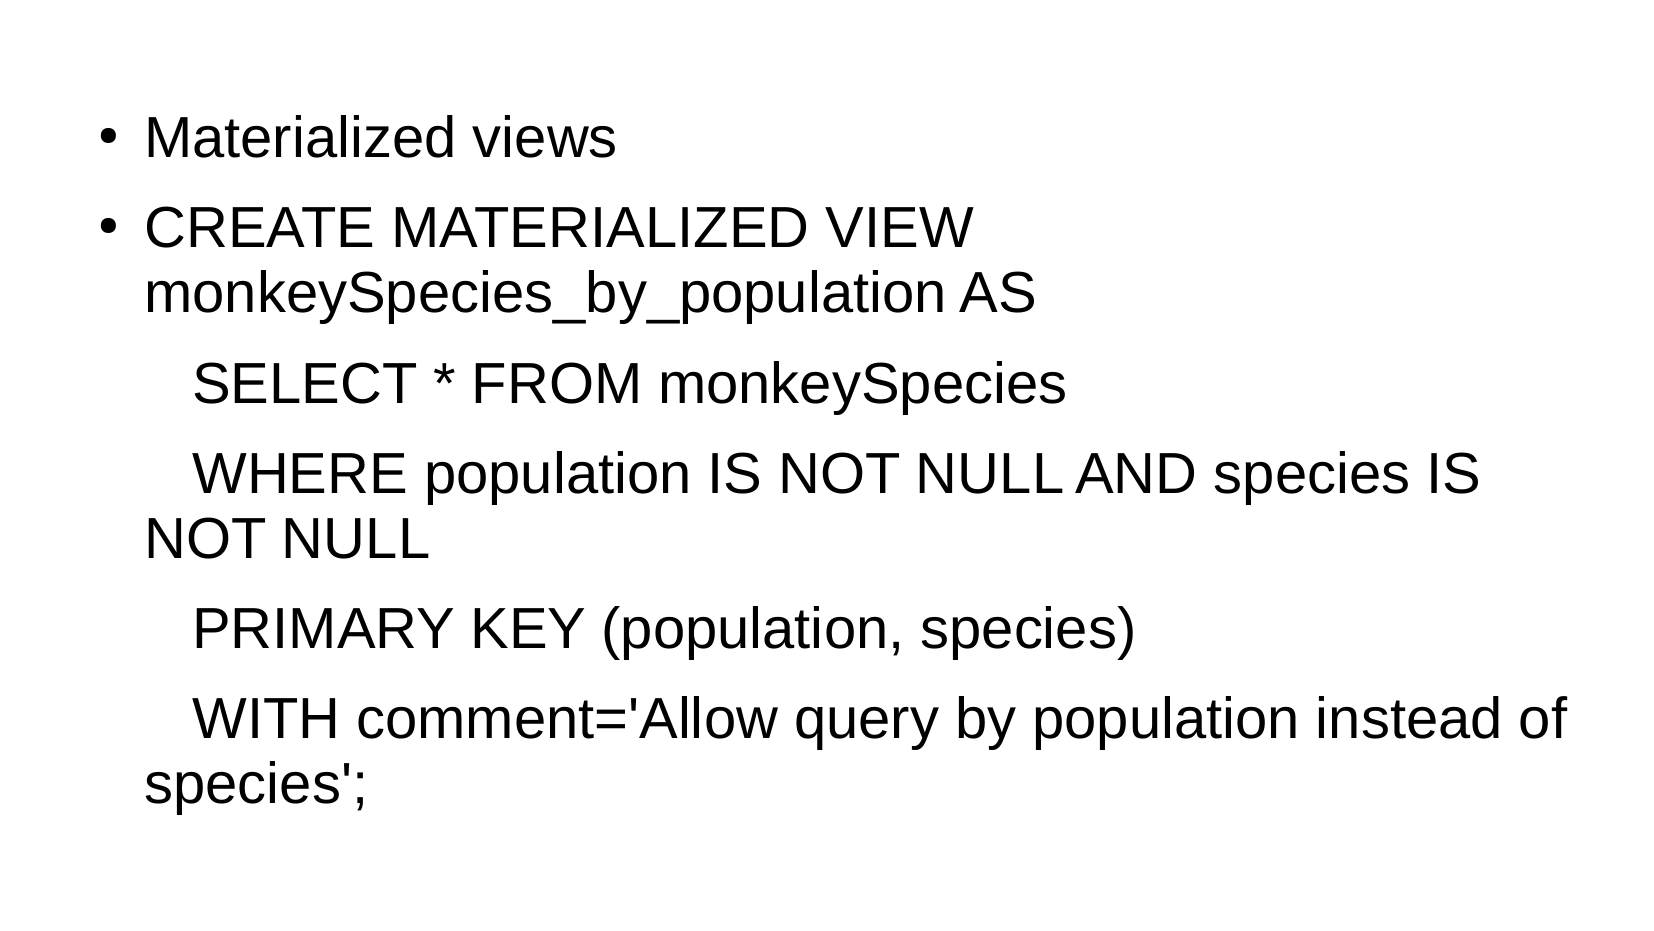

# Materialized views
CREATE MATERIALIZED VIEW monkeySpecies_by_population AS
 SELECT * FROM monkeySpecies
 WHERE population IS NOT NULL AND species IS NOT NULL
 PRIMARY KEY (population, species)
 WITH comment='Allow query by population instead of species';